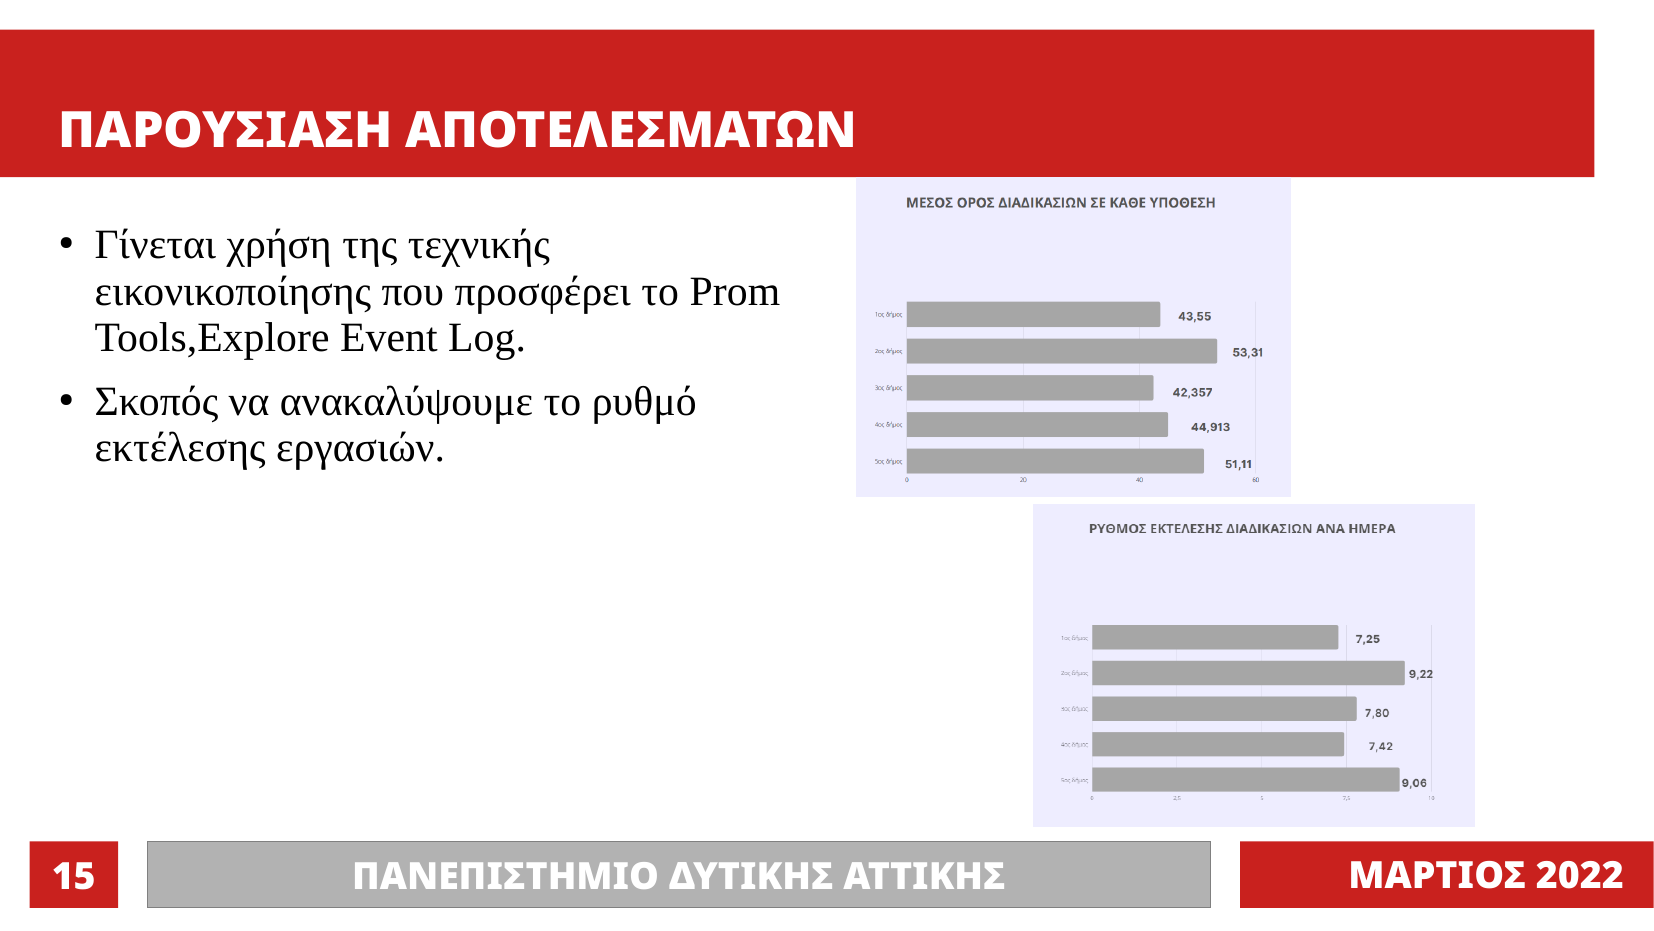

# ΠΑΡΟΥΣΙΑΣΗ ΑΠΟΤΕΛΕΣΜΑΤΩΝ
Γίνεται χρήση της τεχνικής εικονικοποίησης που προσφέρει το Prom Tools,Explore Event Log.
Σκοπός να ανακαλύψουμε το ρυθμό εκτέλεσης εργασιών.
15
ΠΑΝΕΠΙΣΤΗΜΙΟ ΔΥΤΙΚΗΣ ΑΤΤΙΚΗΣ
ΜΑΡΤΙΟΣ 2022